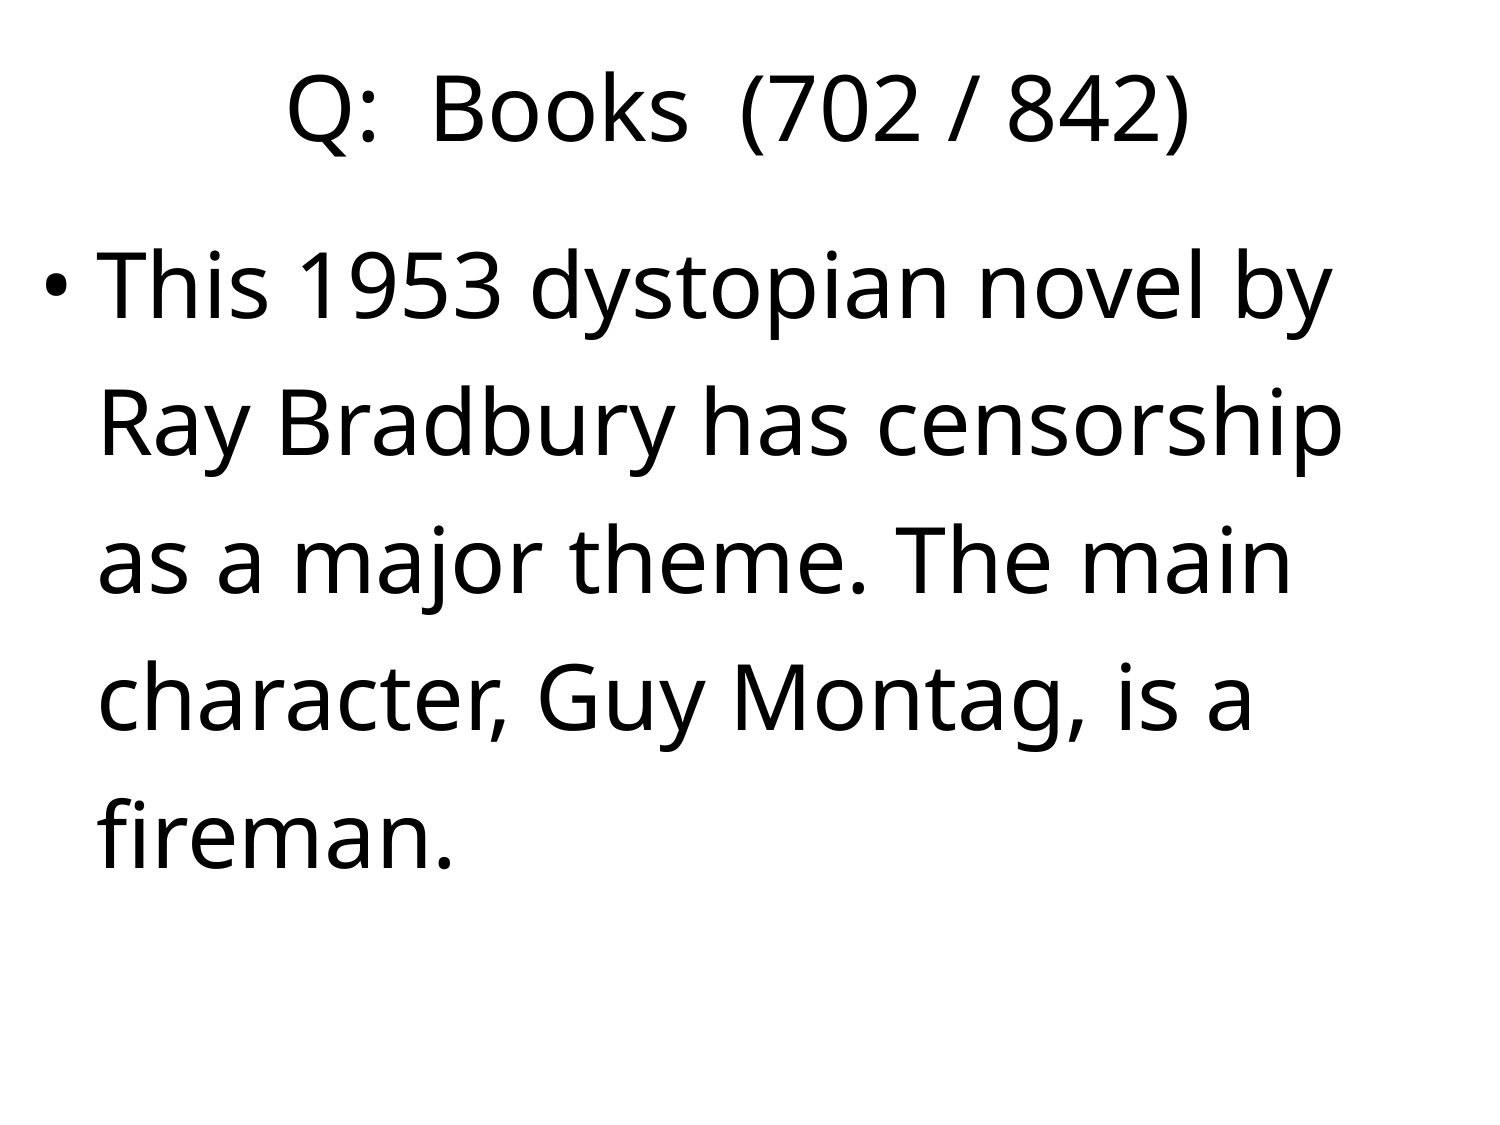

# Q: Books (702 / 842)
This 1953 dystopian novel by Ray Bradbury has censorship as a major theme. The main character, Guy Montag, is a fireman.